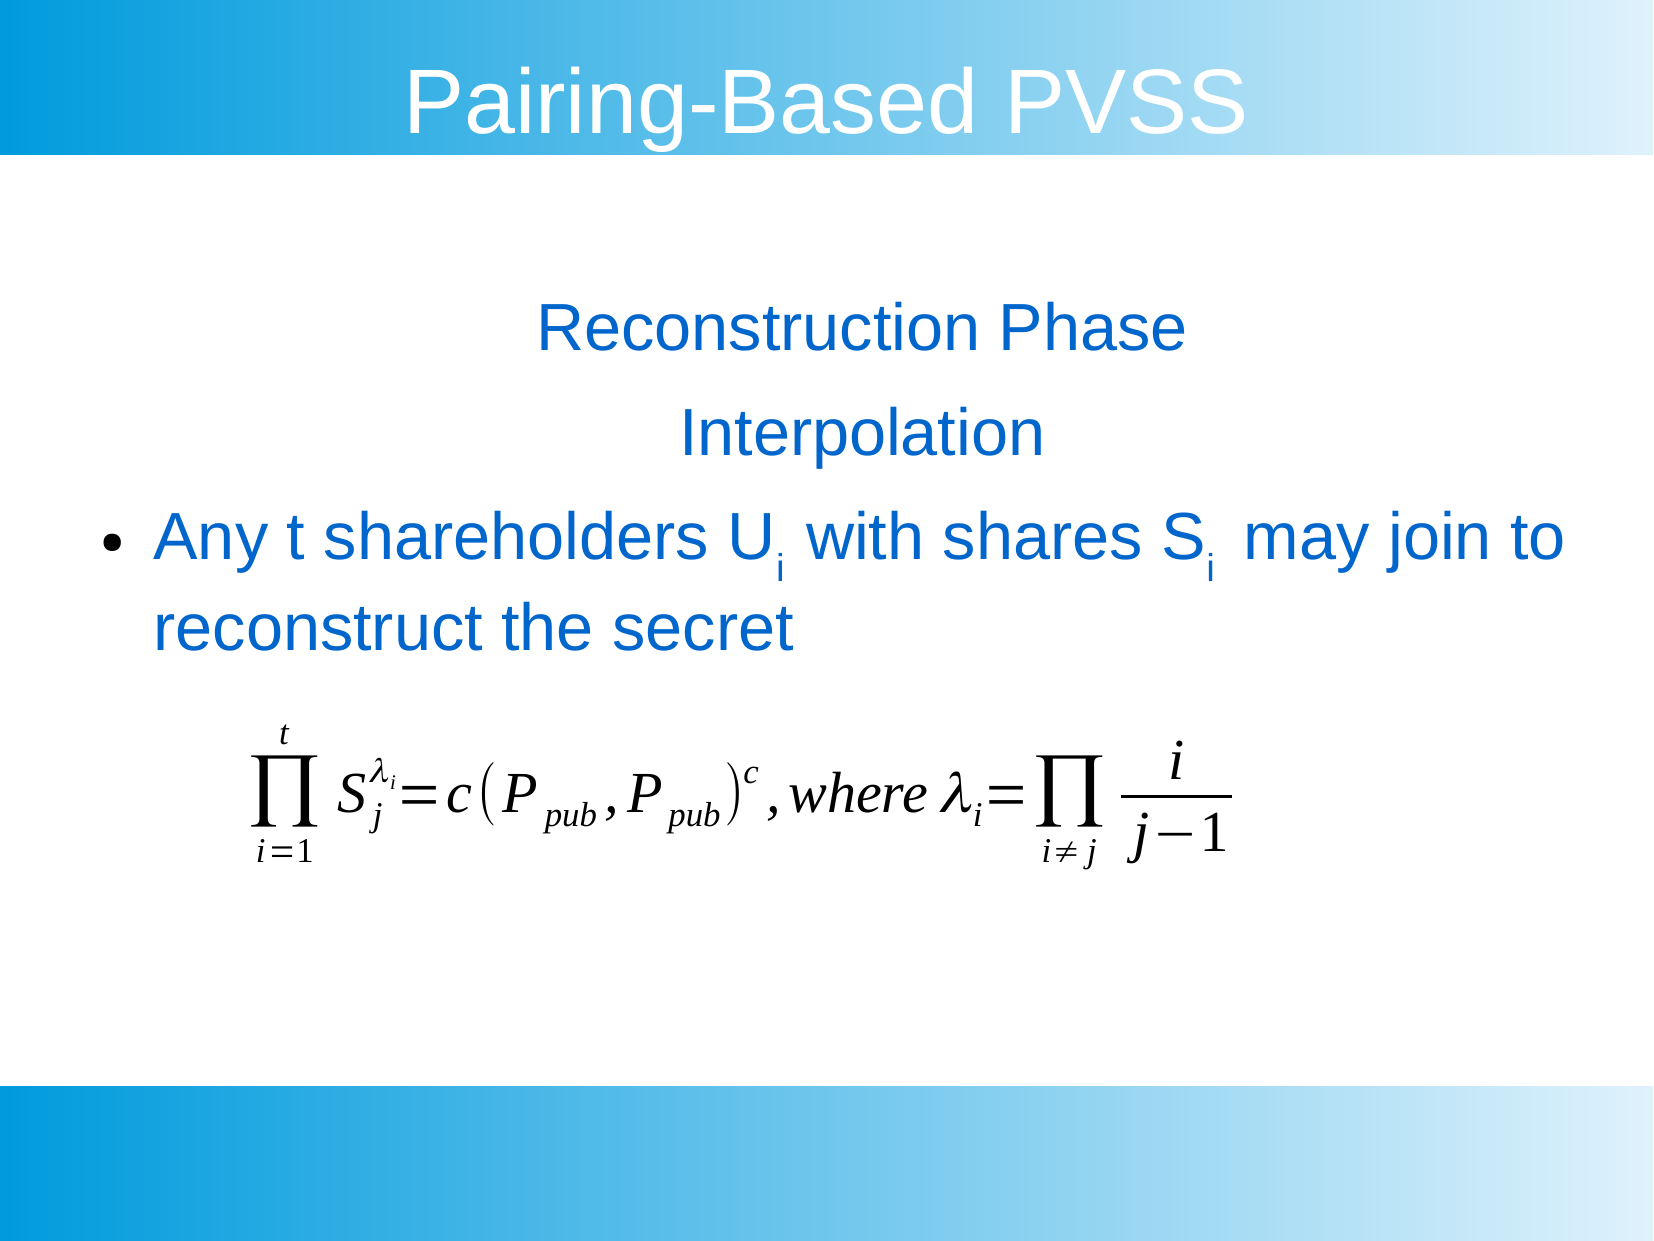

# Pairing-Based PVSS
Reconstruction Phase
Interpolation
Any t shareholders Ui with shares Si may join to reconstruct the secret